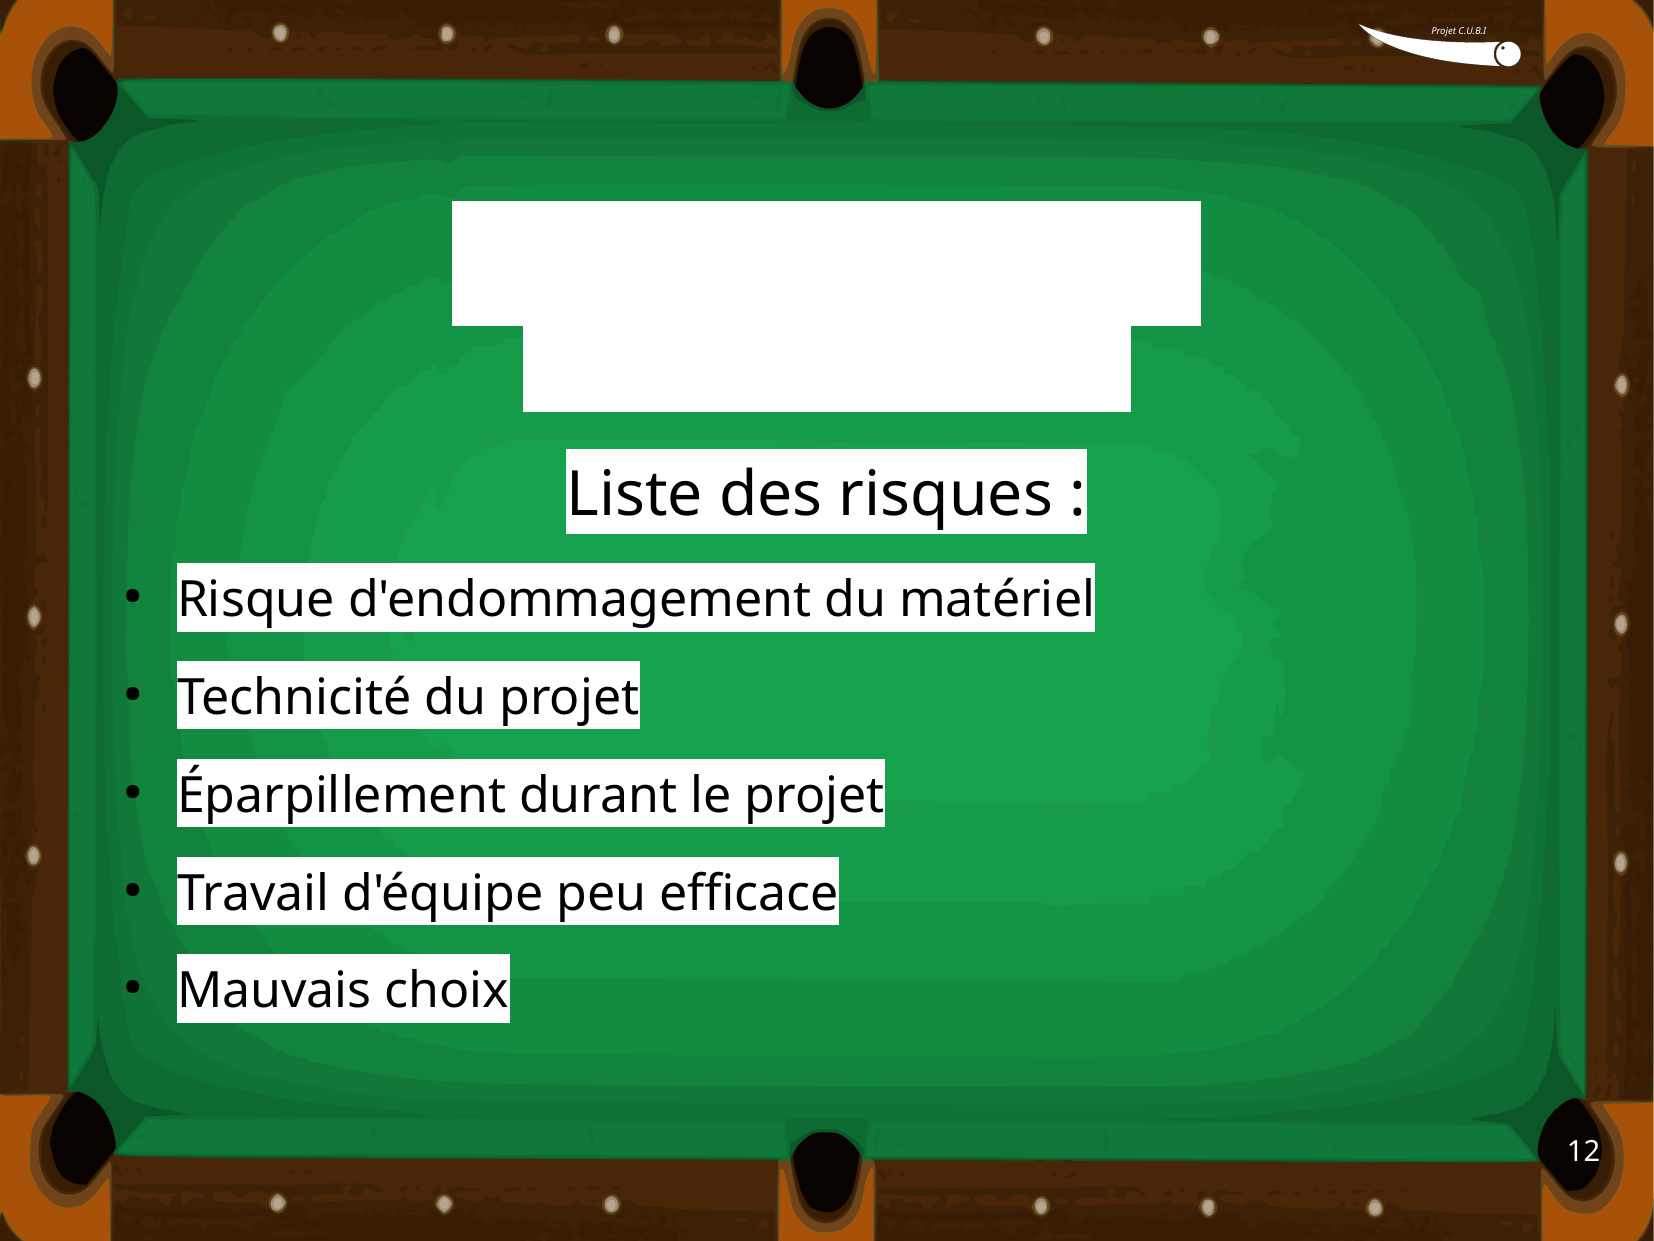

# Gestion du projet Analyse de risque (1)
Liste des risques :
Risque d'endommagement du matériel
Technicité du projet
Éparpillement durant le projet
Travail d'équipe peu efficace
Mauvais choix
12